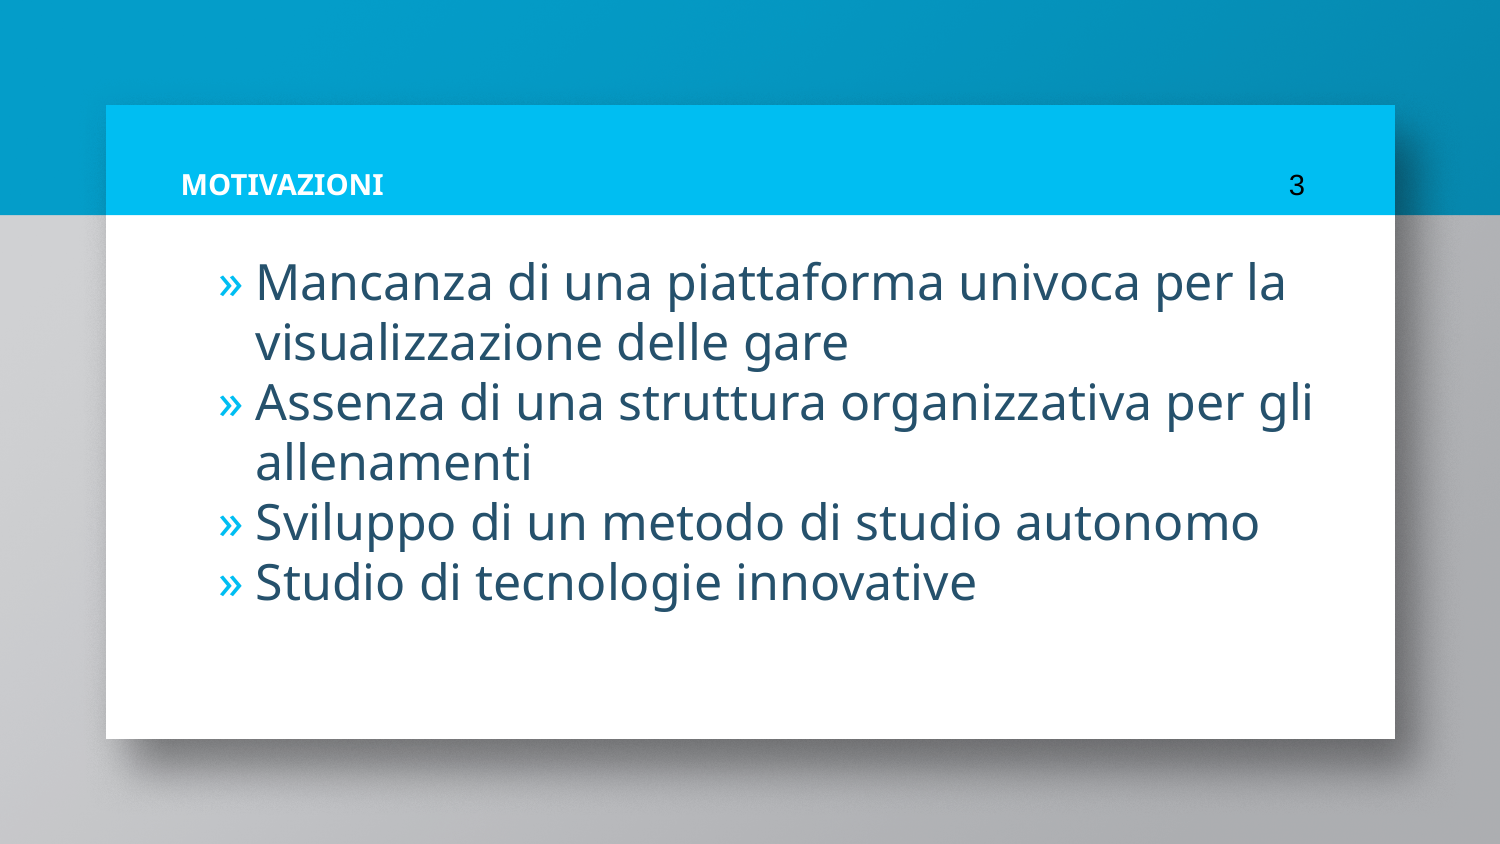

# MOTIVAZIONI
Mancanza di una piattaforma univoca per la visualizzazione delle gare
Assenza di una struttura organizzativa per gli allenamenti
Sviluppo di un metodo di studio autonomo
Studio di tecnologie innovative